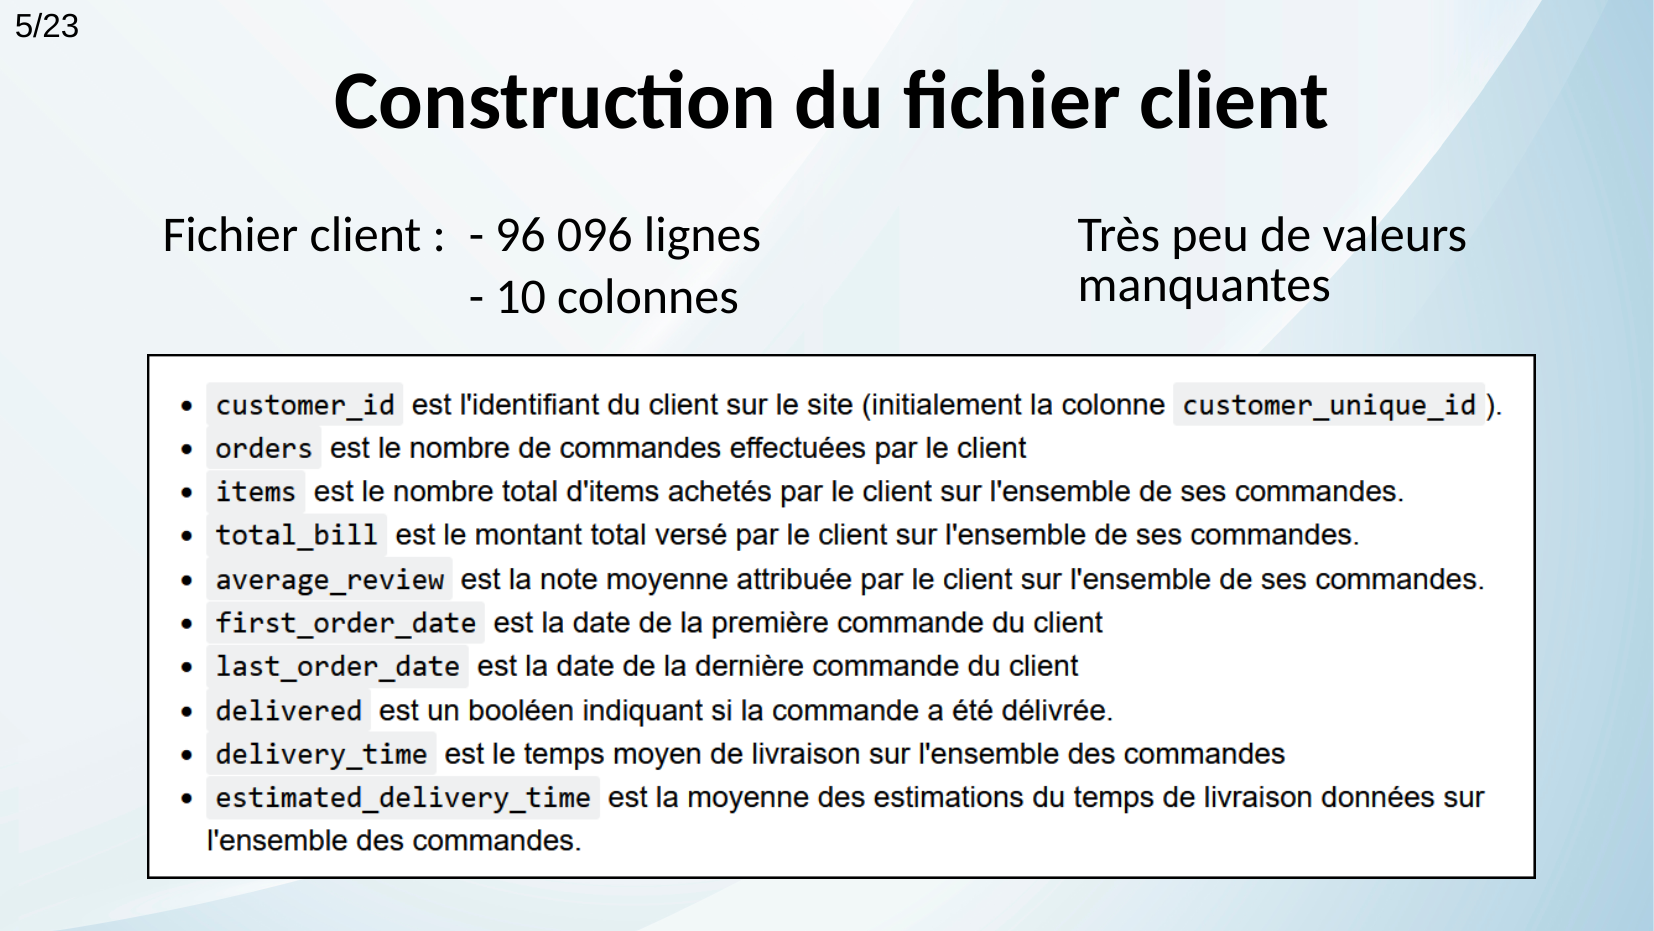

5/23
# Construction du fichier client
Fichier client : - 96 096 lignes
				 - 10 colonnes
Très peu de valeurs manquantes